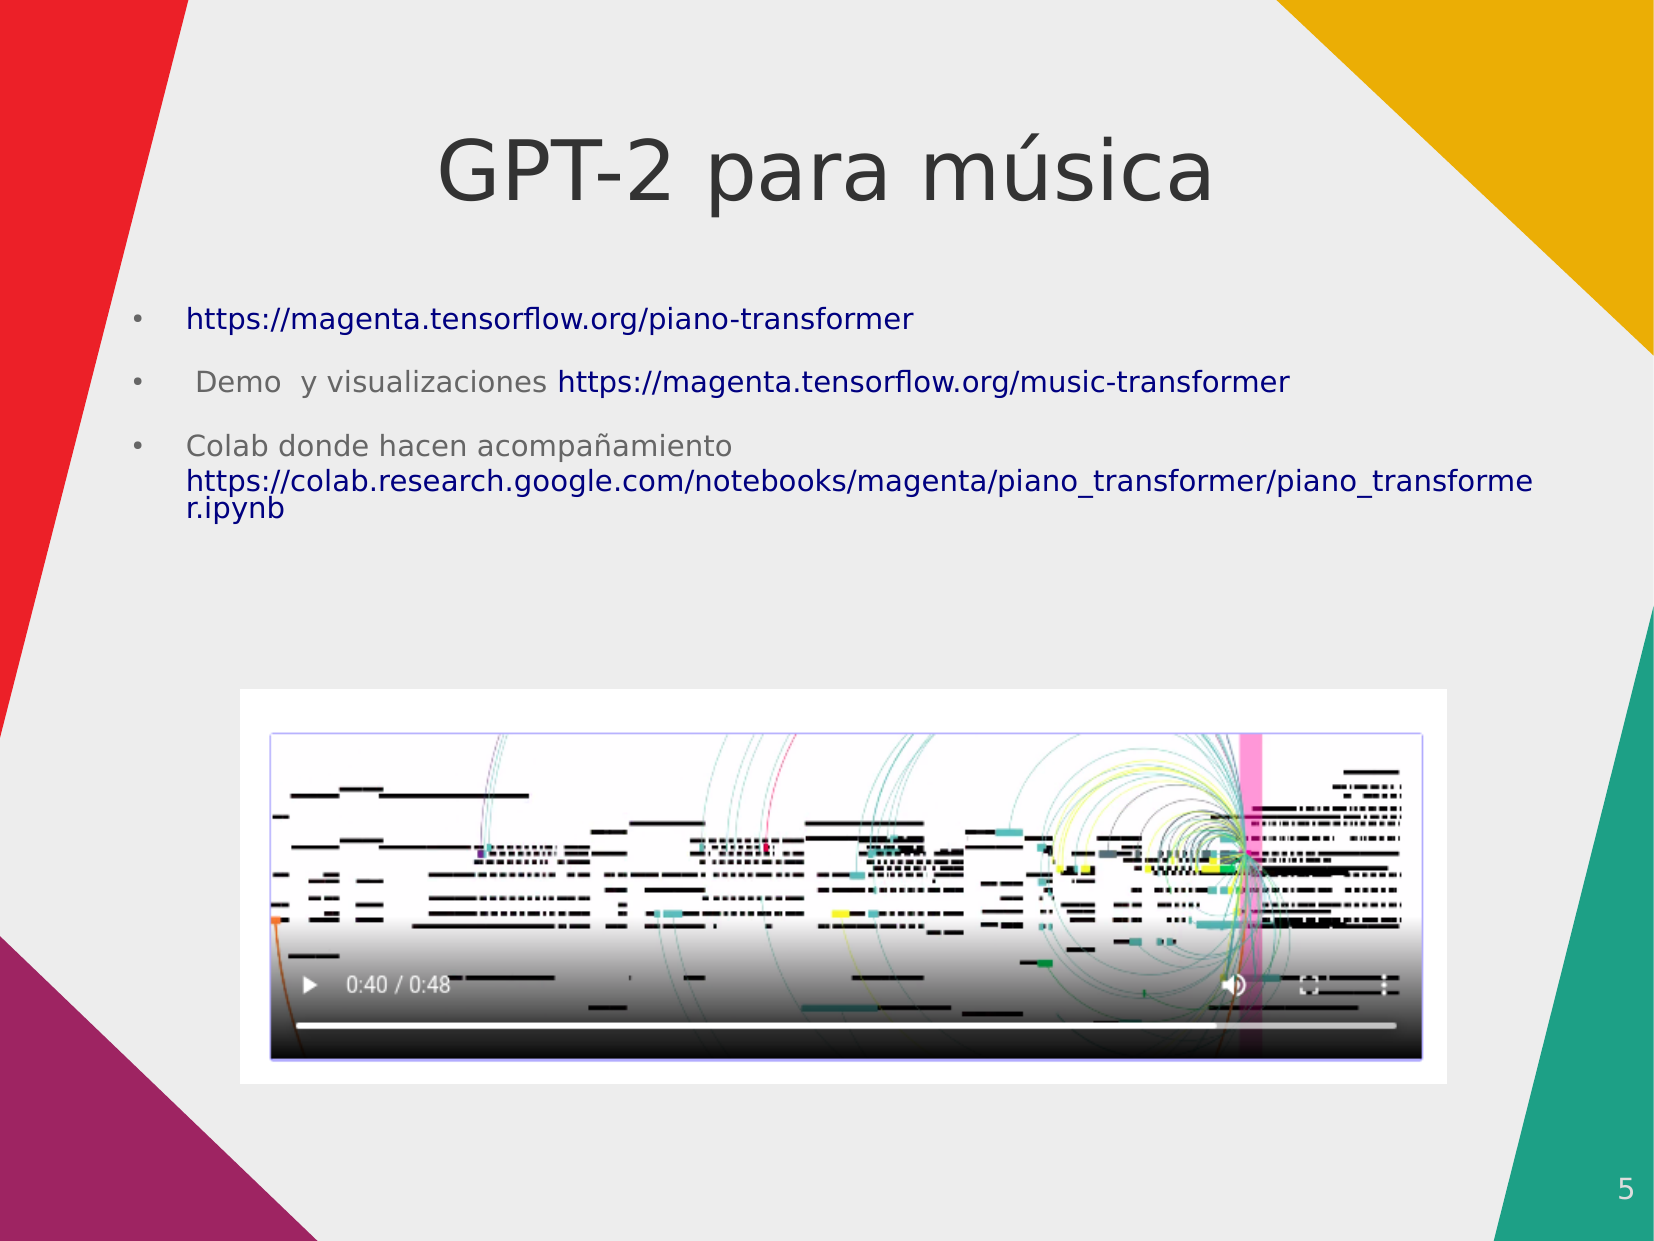

# GPT-2 para música
https://magenta.tensorflow.org/piano-transformer
 Demo y visualizaciones https://magenta.tensorflow.org/music-transformer
Colab donde hacen acompañamientohttps://colab.research.google.com/notebooks/magenta/piano_transformer/piano_transformer.ipynb
5